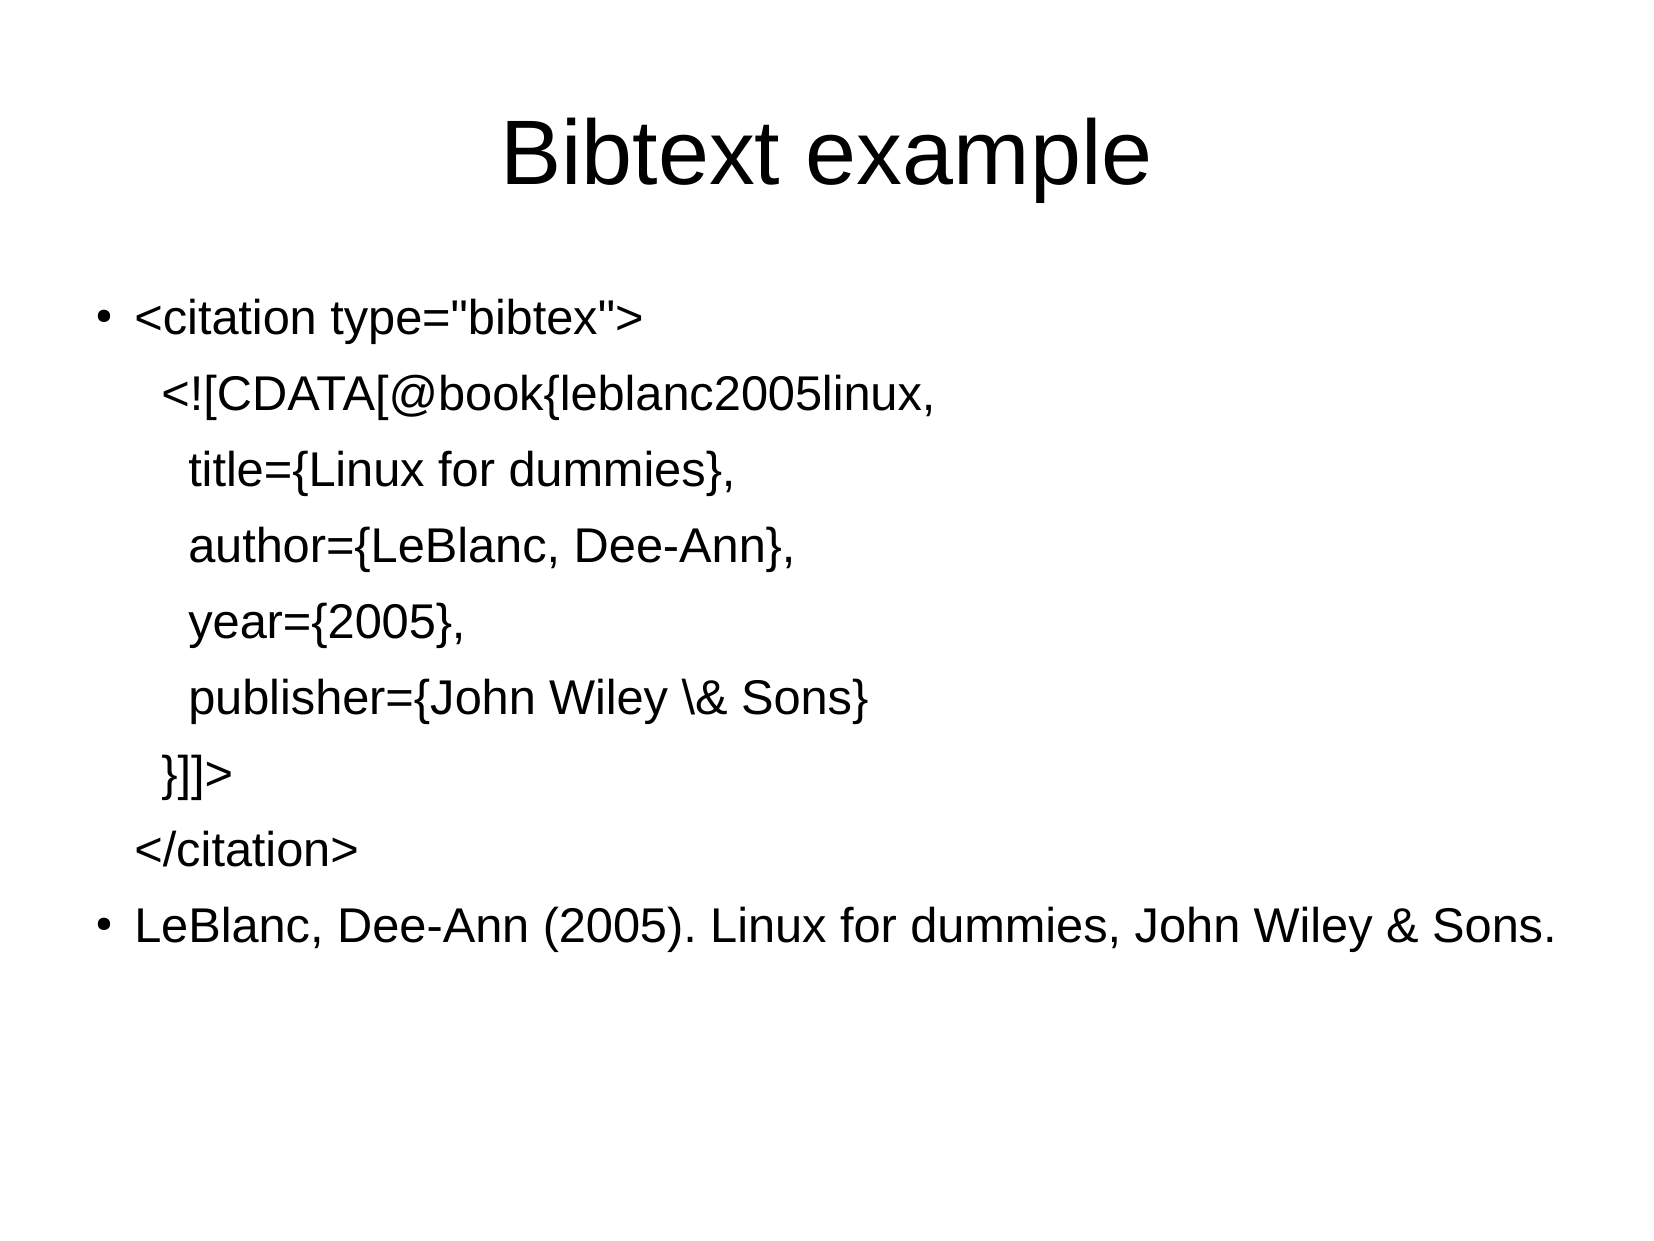

# Bibtext example
<citation type="bibtex">
 <![CDATA[@book{leblanc2005linux,
 title={Linux for dummies},
 author={LeBlanc, Dee-Ann},
 year={2005},
 publisher={John Wiley \& Sons}
 }]]>
</citation>
LeBlanc, Dee-Ann (2005). Linux for dummies, John Wiley & Sons.